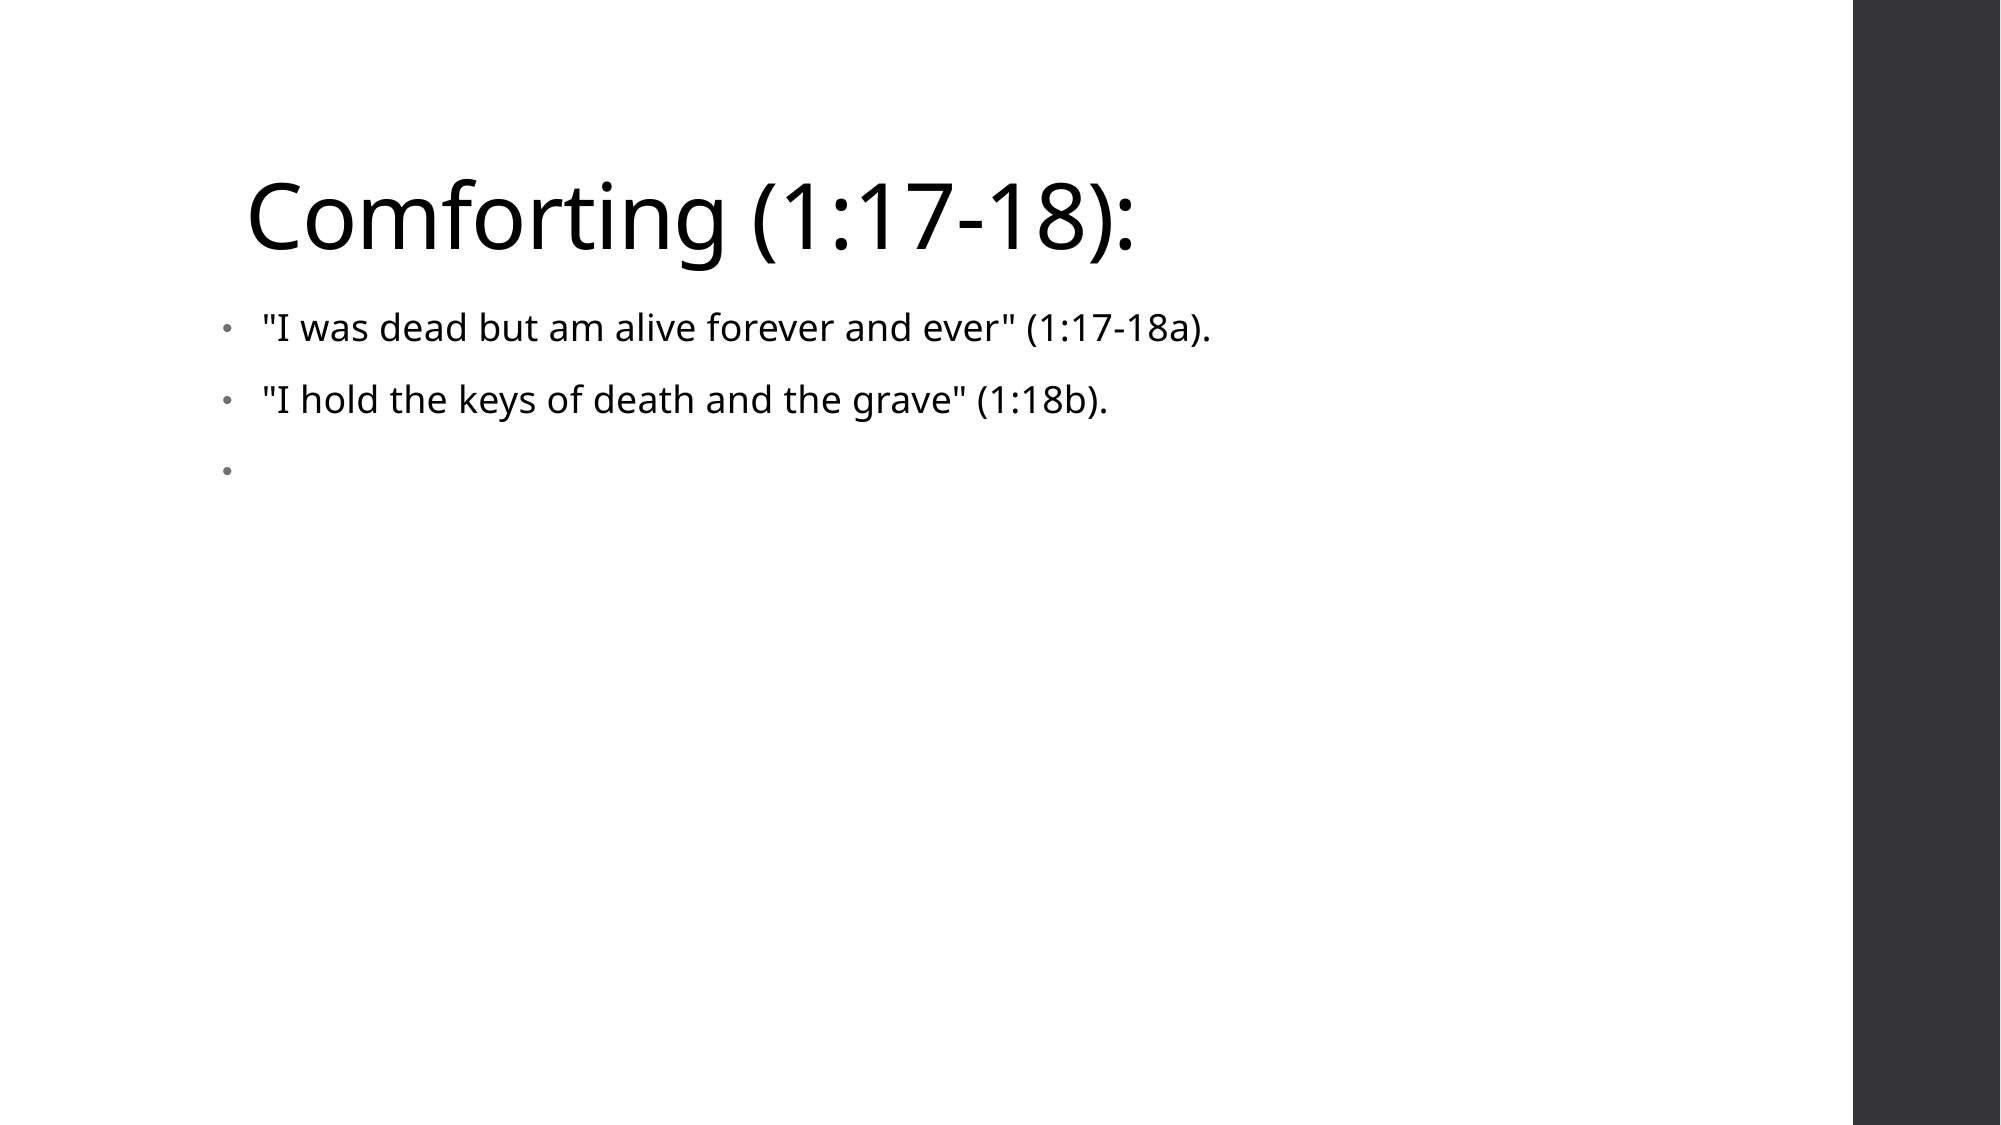

# Comforting (1:17-18):
 "I was dead but am alive forever and ever" (1:17-18a).
 "I hold the keys of death and the grave" (1:18b).